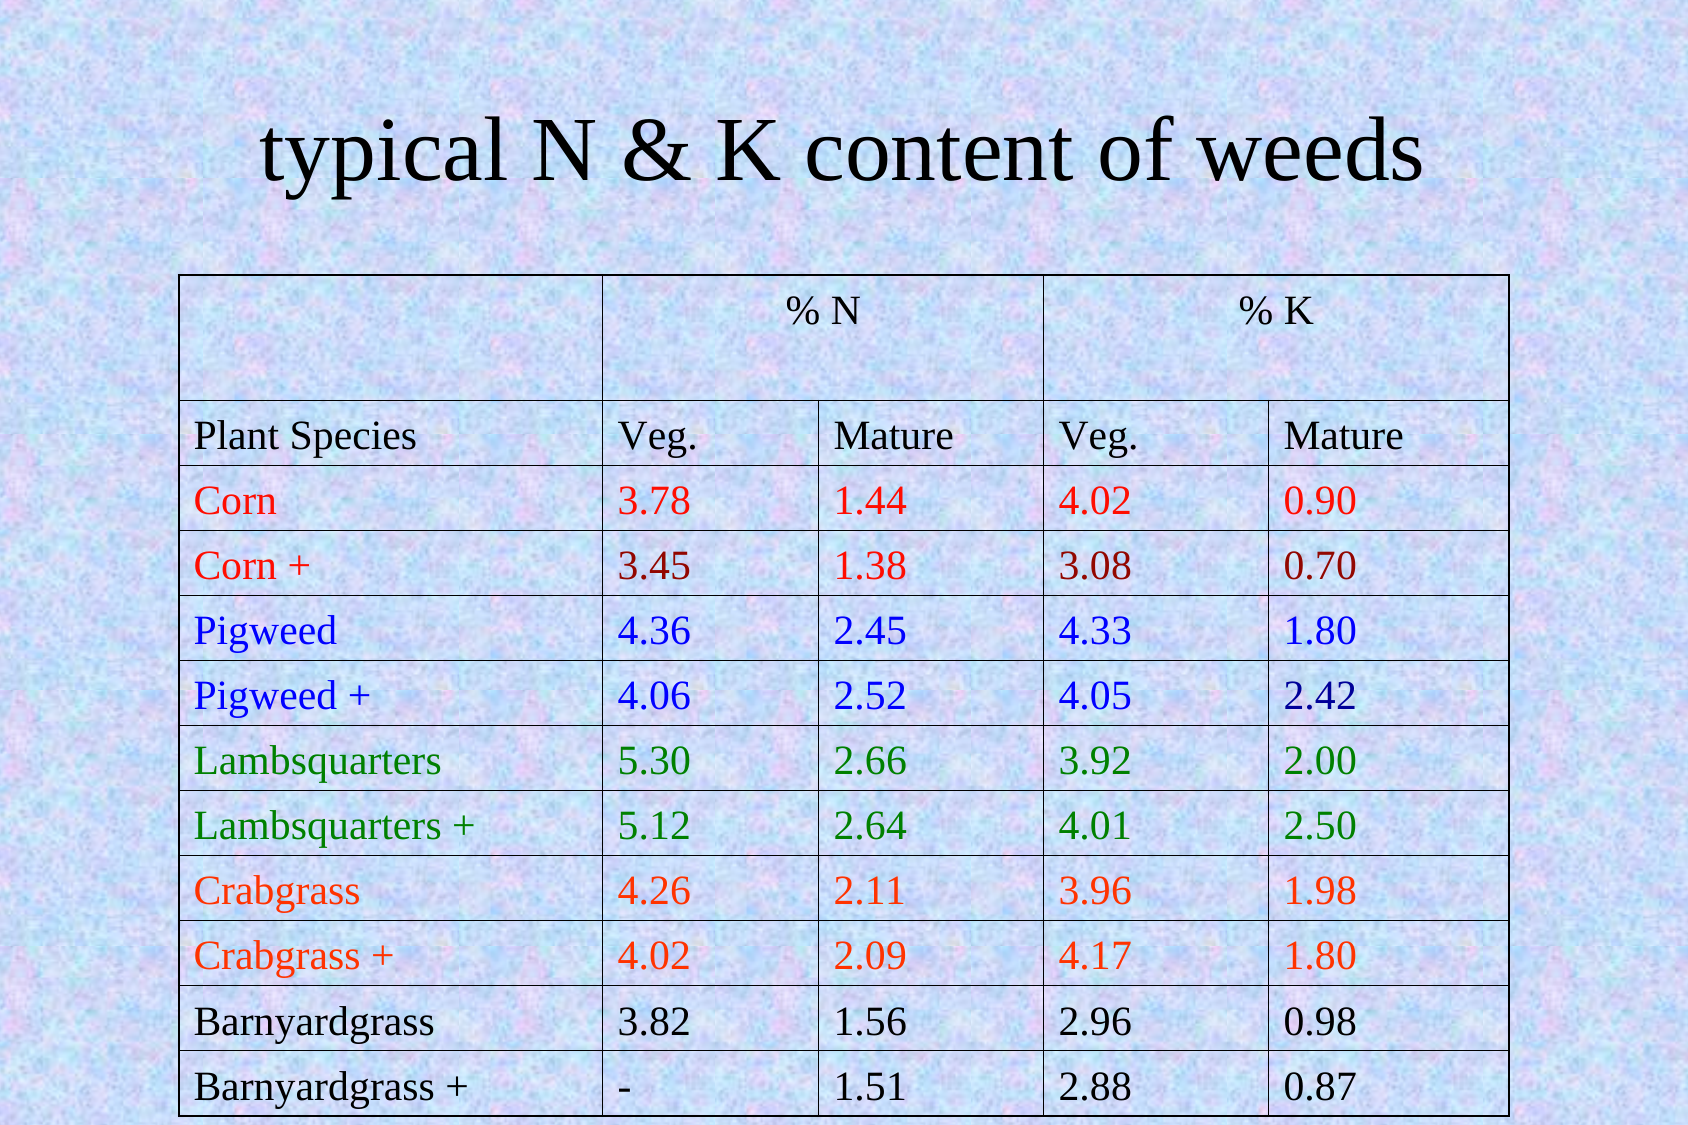

# typical N & K content of weeds
| | % N | | % K | |
| --- | --- | --- | --- | --- |
| Plant Species | Veg. | Mature | Veg. | Mature |
| Corn | 3.78 | 1.44 | 4.02 | 0.90 |
| Corn + | 3.45 | 1.38 | 3.08 | 0.70 |
| Pigweed | 4.36 | 2.45 | 4.33 | 1.80 |
| Pigweed + | 4.06 | 2.52 | 4.05 | 2.42 |
| Lambsquarters | 5.30 | 2.66 | 3.92 | 2.00 |
| Lambsquarters + | 5.12 | 2.64 | 4.01 | 2.50 |
| Crabgrass | 4.26 | 2.11 | 3.96 | 1.98 |
| Crabgrass + | 4.02 | 2.09 | 4.17 | 1.80 |
| Barnyardgrass | 3.82 | 1.56 | 2.96 | 0.98 |
| Barnyardgrass + | - | 1.51 | 2.88 | 0.87 |